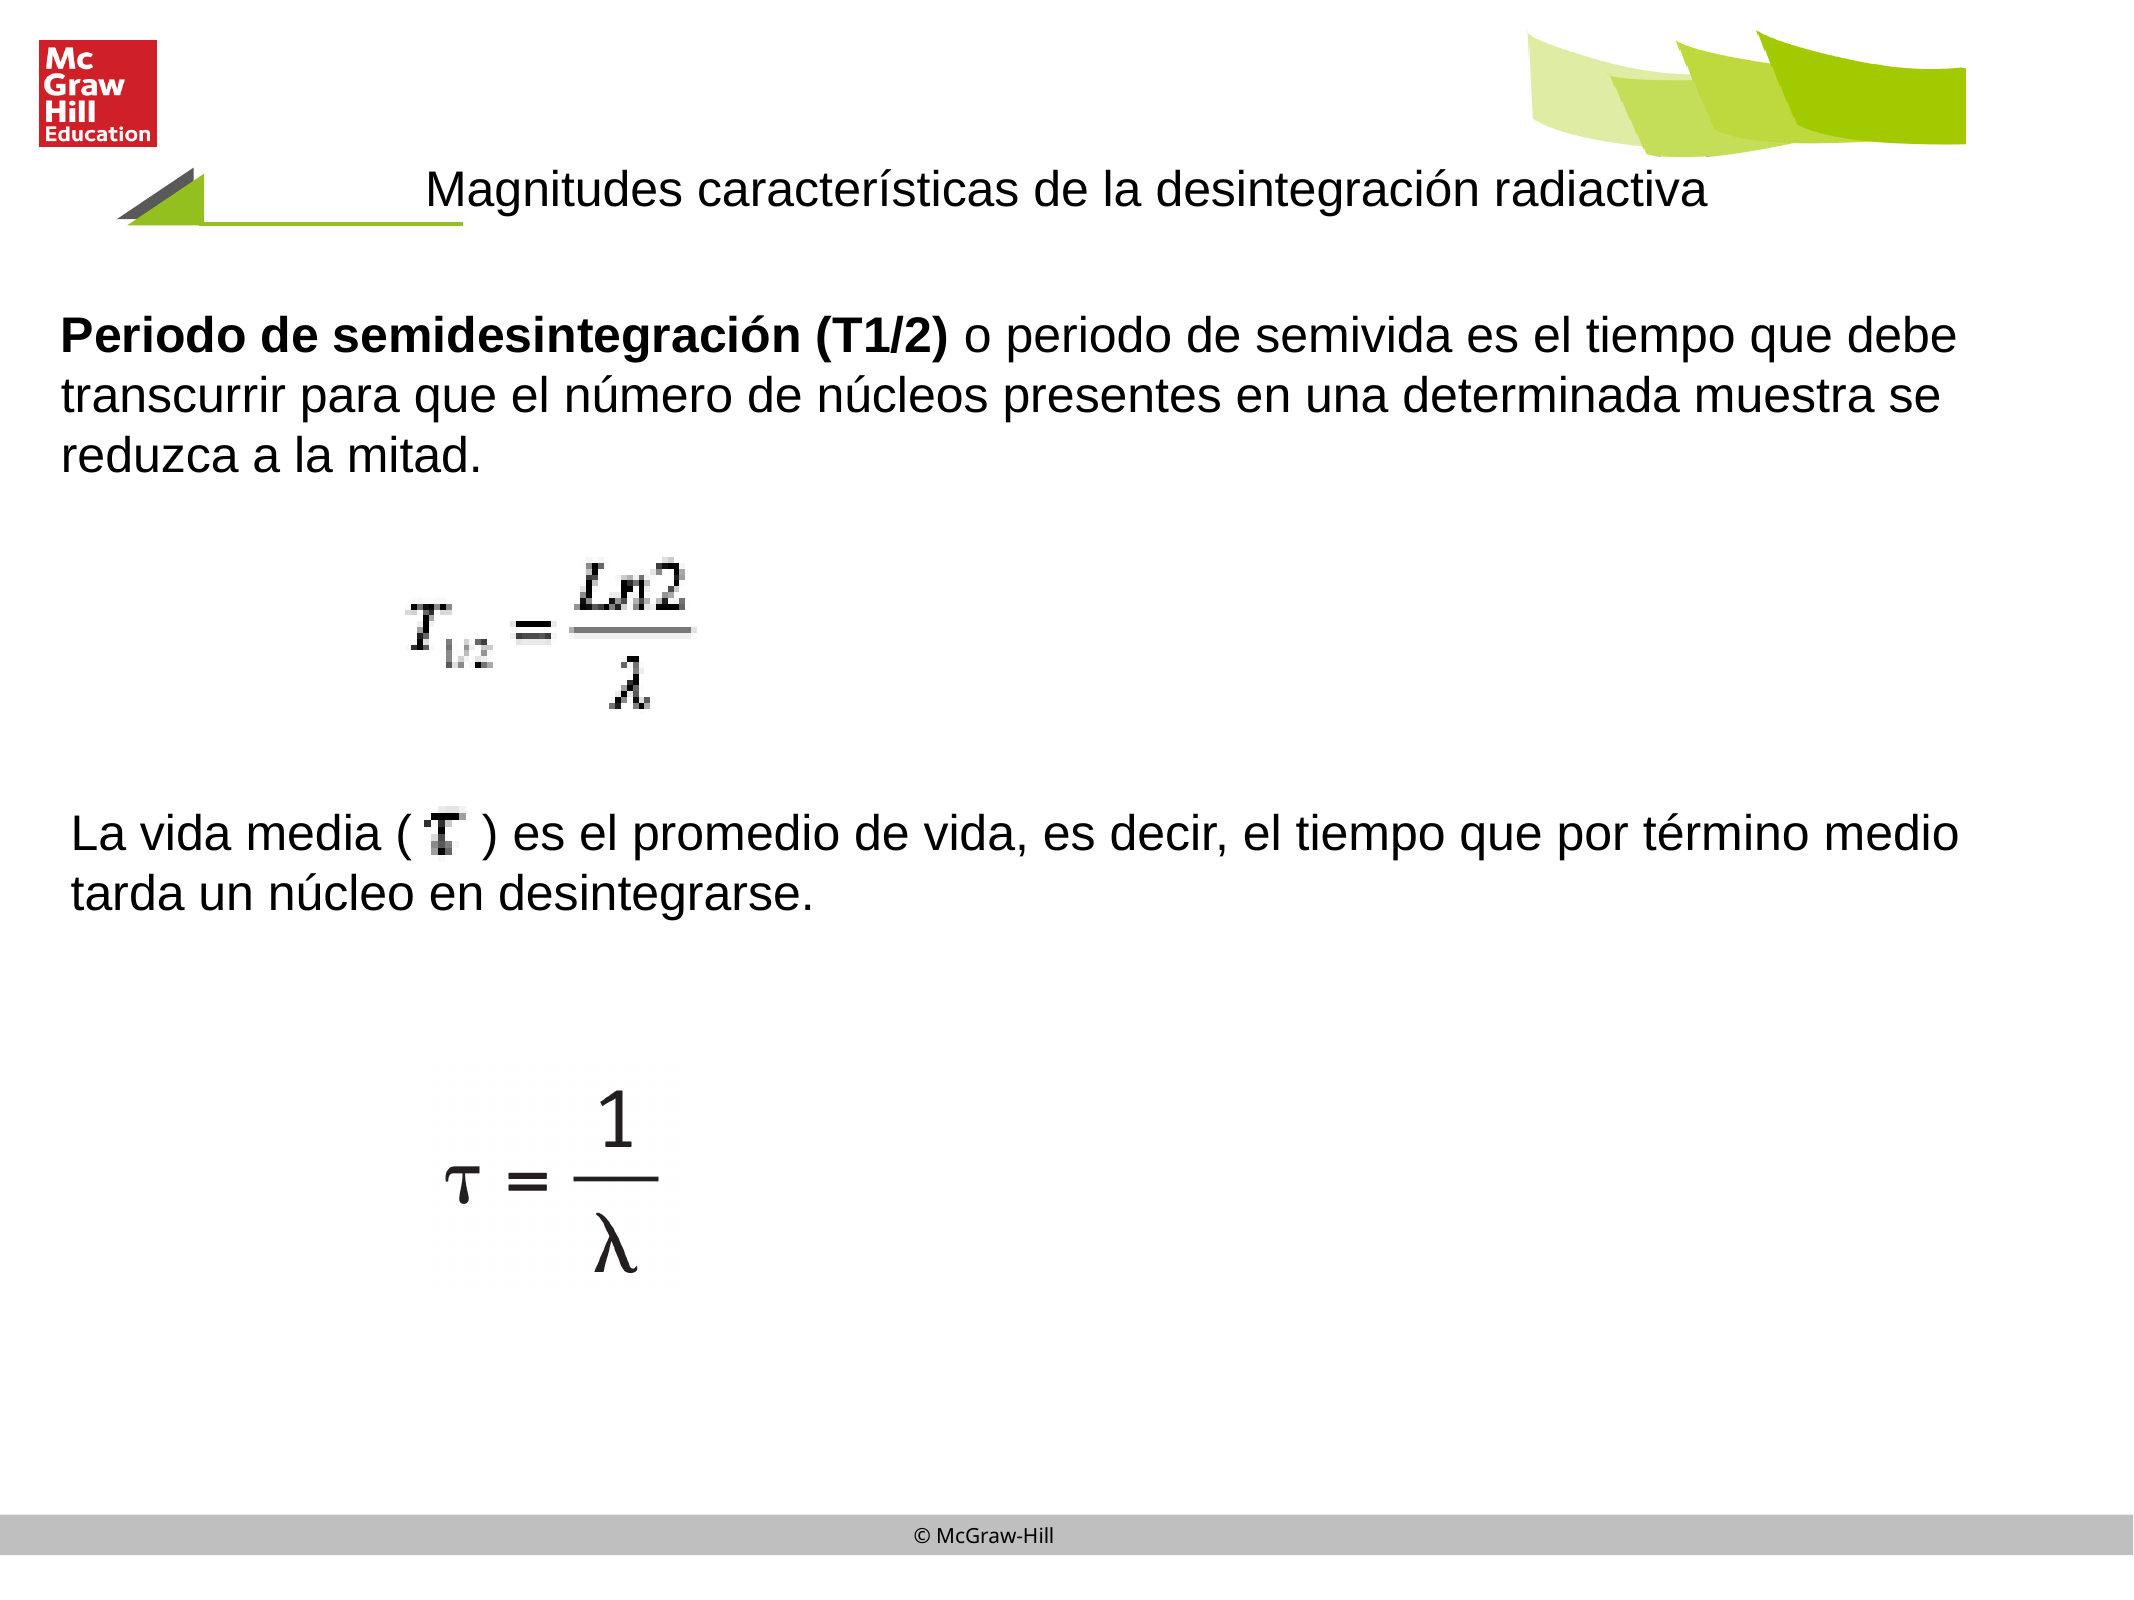

Magnitudes características de la desintegración radiactiva
Periodo de semidesintegración (T1/2) o periodo de semivida es el tiempo que debe transcurrir para que el número de núcleos presentes en una determinada muestra se reduzca a la mitad.
La vida media ( ) es el promedio de vida, es decir, el tiempo que por término medio tarda un núcleo en desintegrarse.
© McGraw-Hill